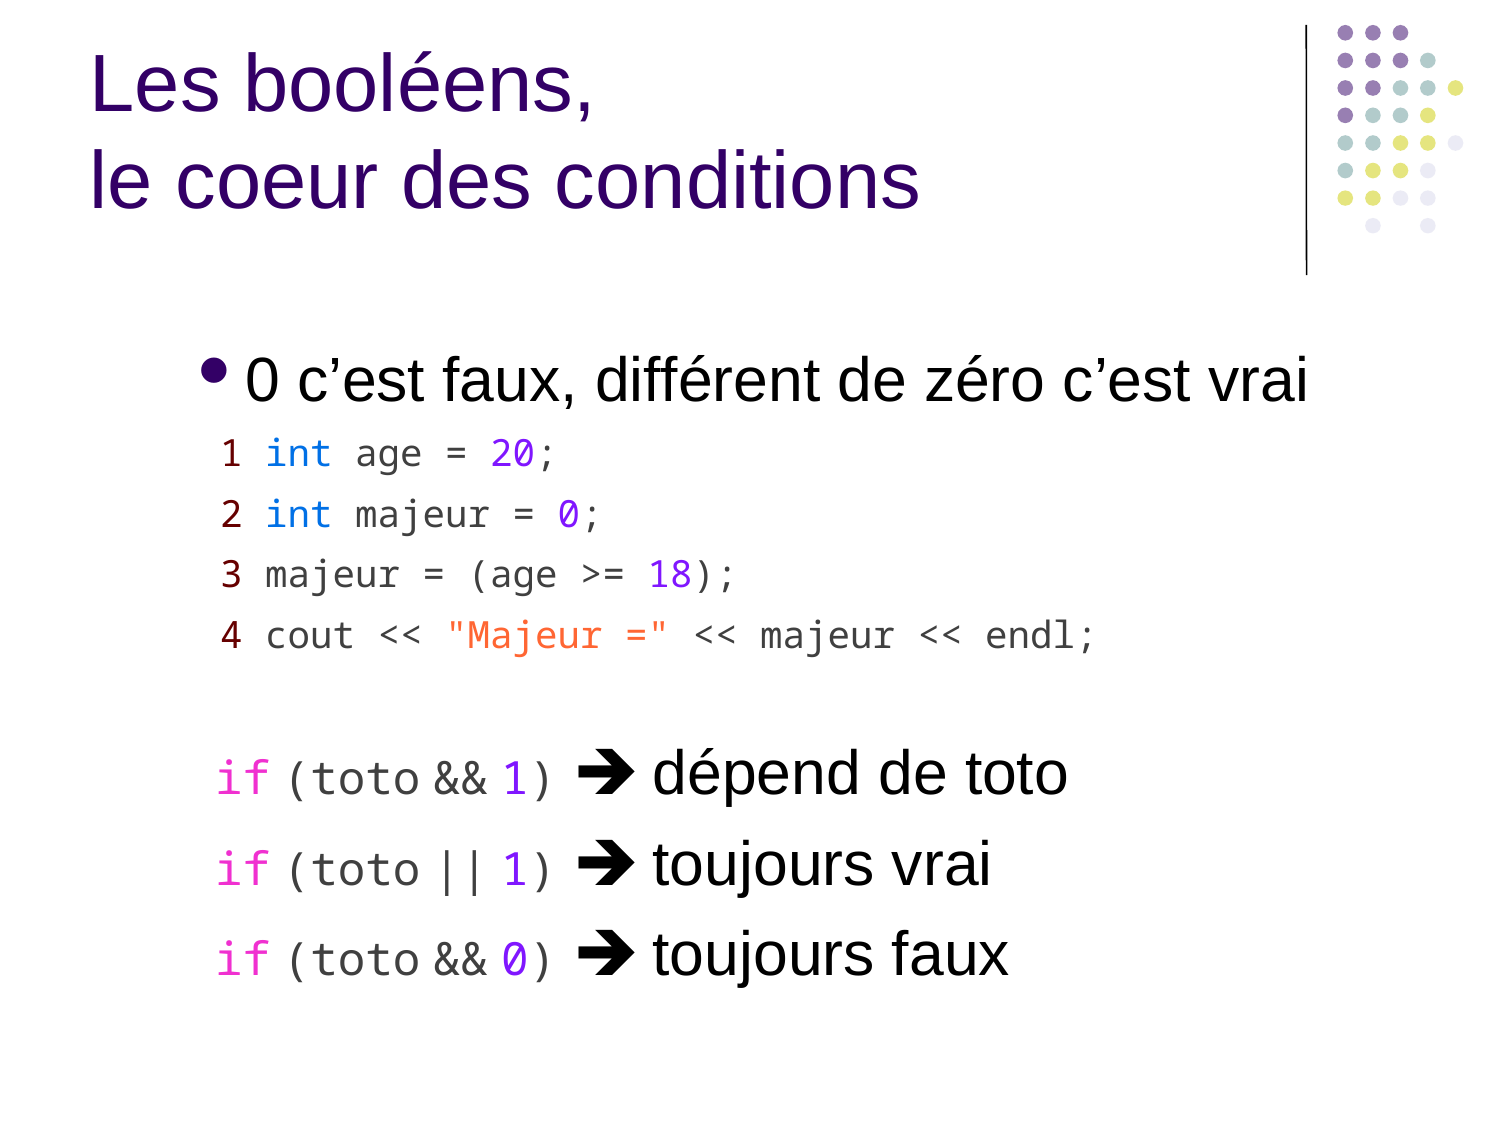

# Les booléens, le coeur des conditions
0 c’est faux, différent de zéro c’est vrai
 1 int age = 20;
 2 int majeur = 0;
 3 majeur = (age >= 18);
 4 cout << "Majeur =" << majeur << endl;
 if (toto && 1)  dépend de toto
 if (toto || 1)  toujours vrai
 if (toto && 0)  toujours faux